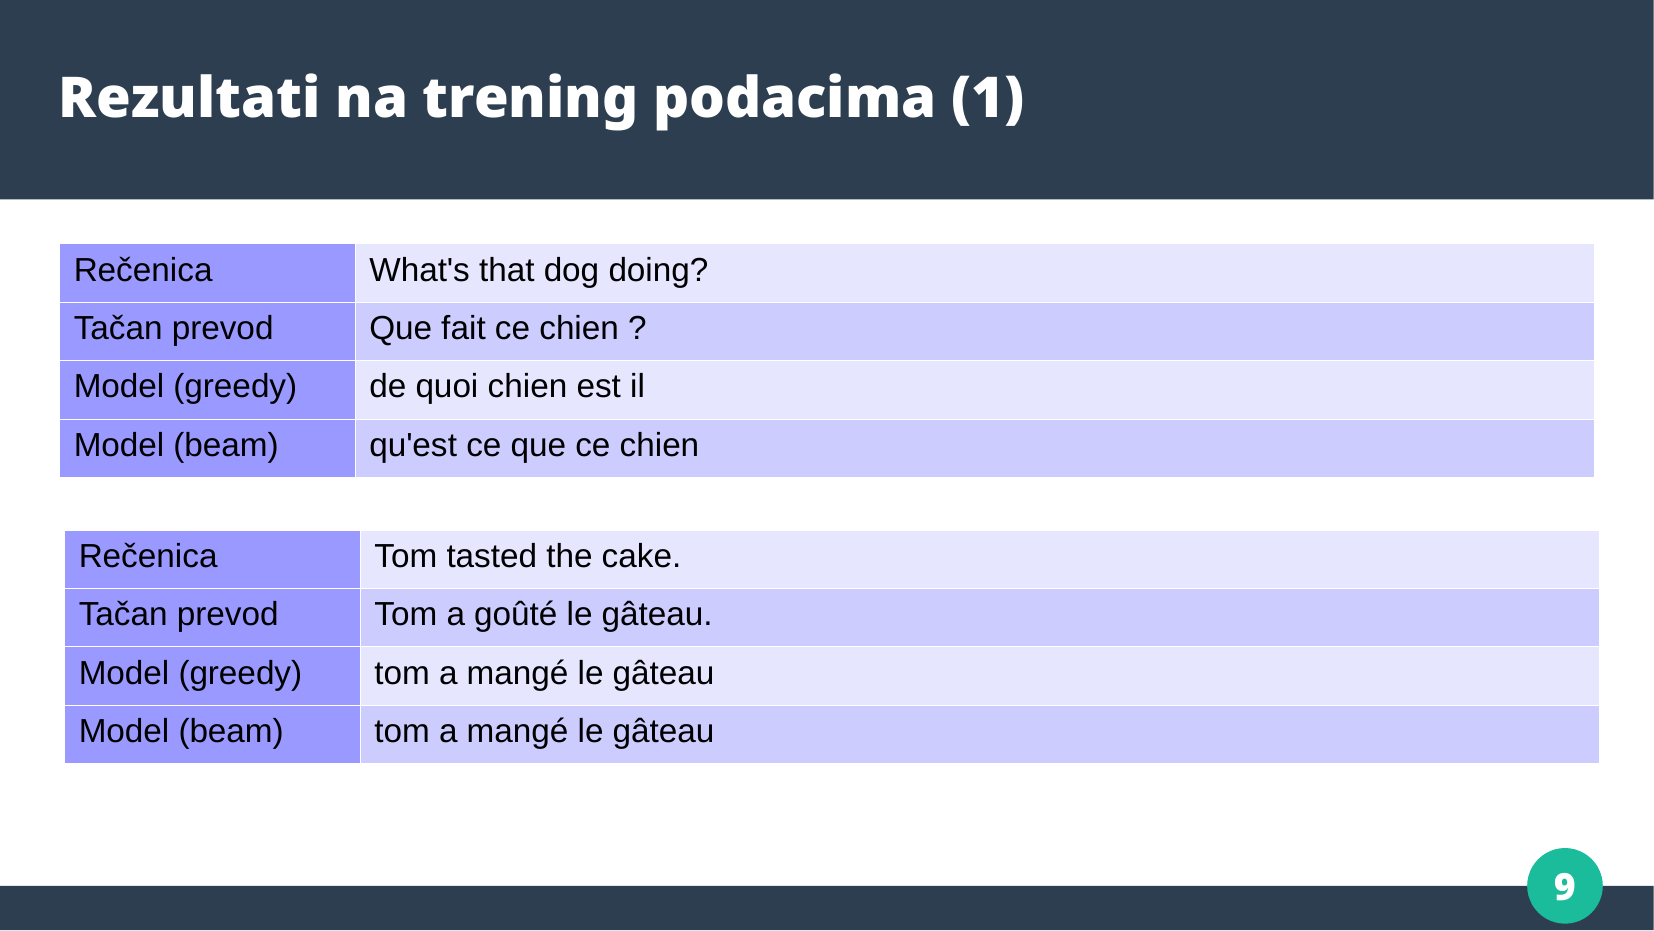

# Rezultati na trening podacima (1)
| Rečenica | What's that dog doing? |
| --- | --- |
| Tačan prevod | Que fait ce chien ? |
| Model (greedy) | de quoi chien est il |
| Model (beam) | qu'est ce que ce chien |
| Rečenica | Tom tasted the cake. |
| --- | --- |
| Tačan prevod | Tom a goûté le gâteau. |
| Model (greedy) | tom a mangé le gâteau |
| Model (beam) | tom a mangé le gâteau |